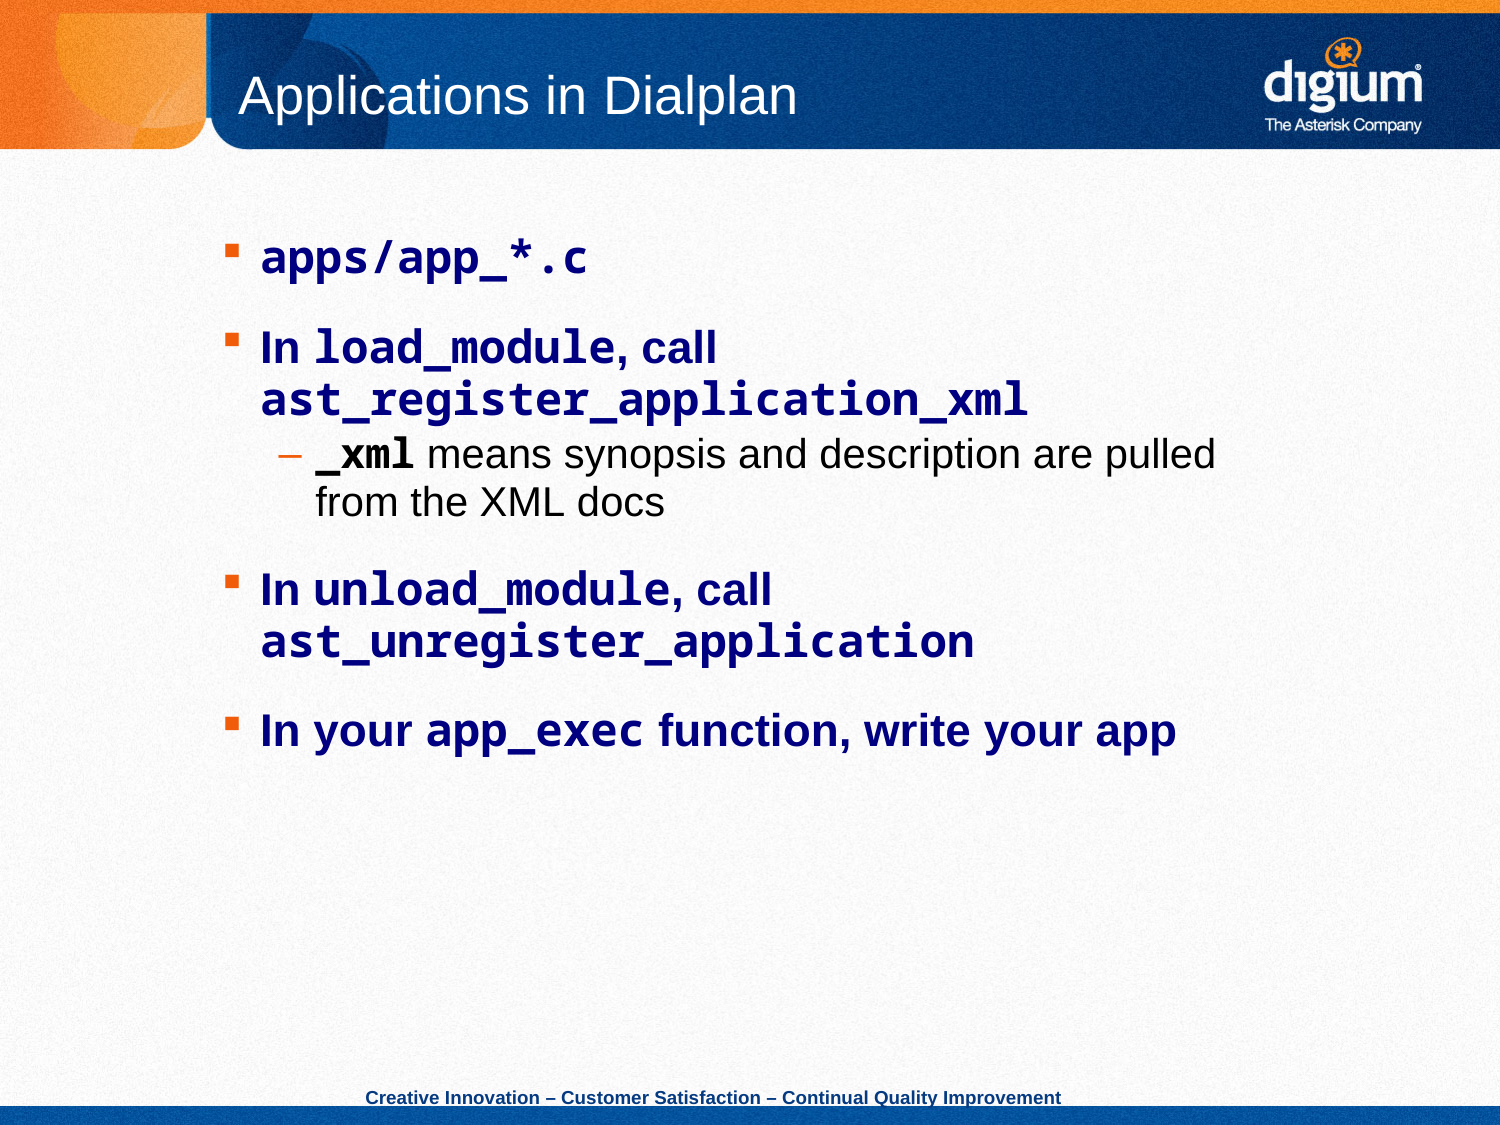

# Applications in Dialplan
apps/app_*.c
In load_module, call ast_register_application_xml
_xml means synopsis and description are pulled from the XML docs
In unload_module, call ast_unregister_application
In your app_exec function, write your app